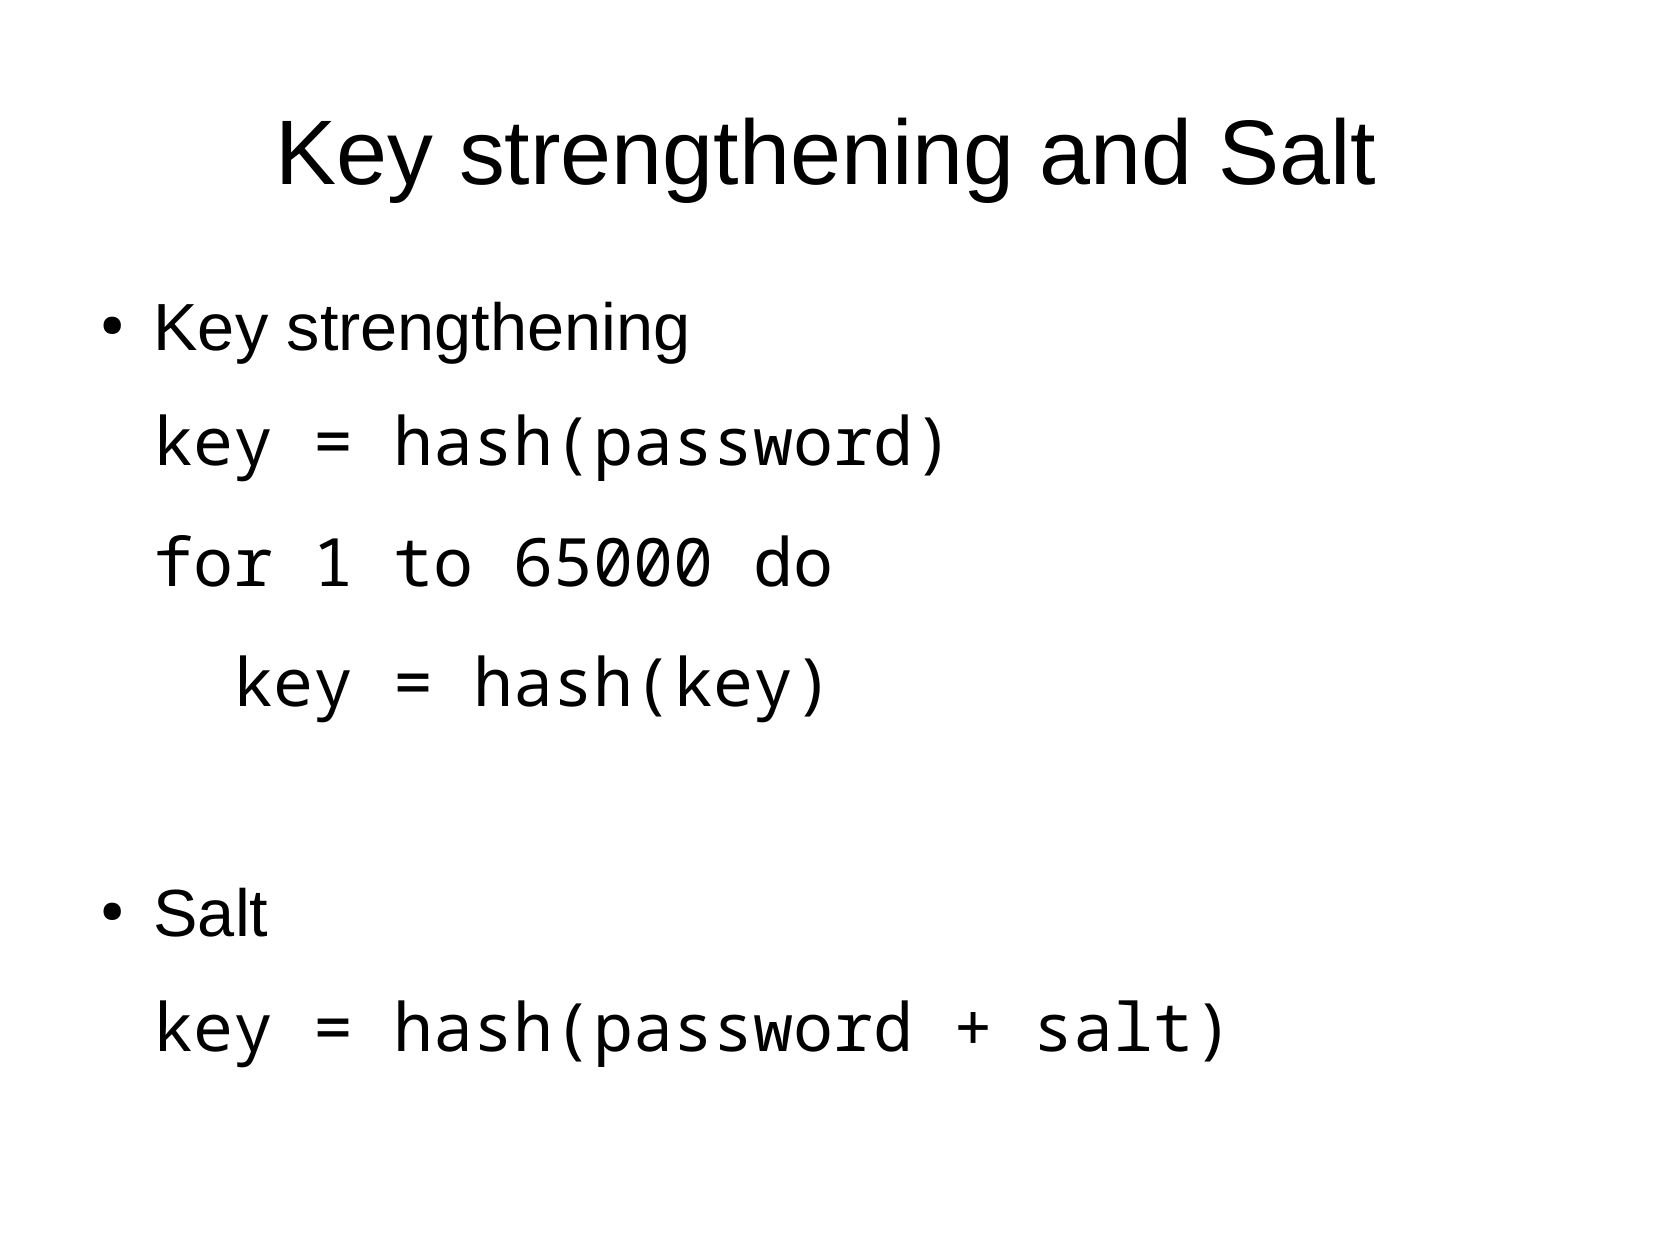

# Key strengthening and Salt
Key strengthening
key = hash(password)
for 1 to 65000 do
 key = hash(key)
Salt
key = hash(password + salt)